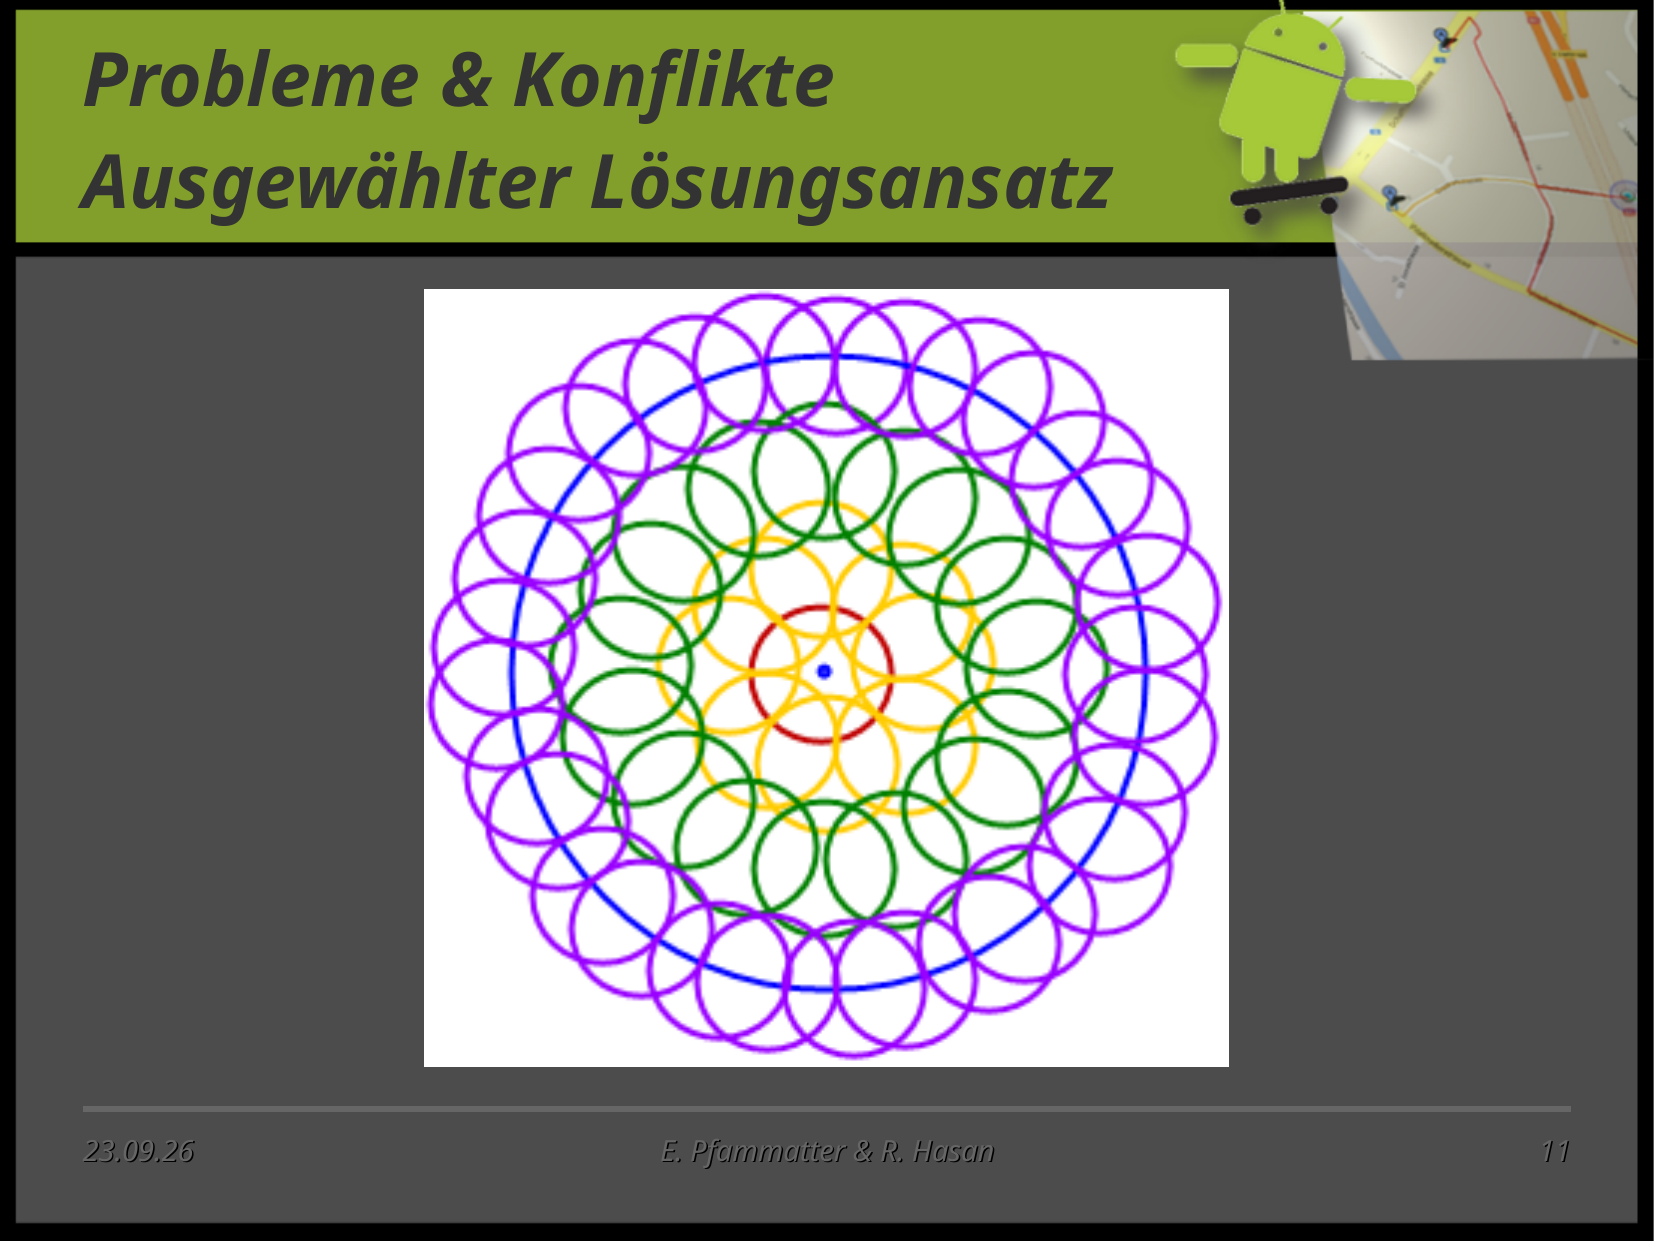

# Probleme & Konflikte Ausgewählter Lösungsansatz
E. Pfammatter & R. Hasan
11